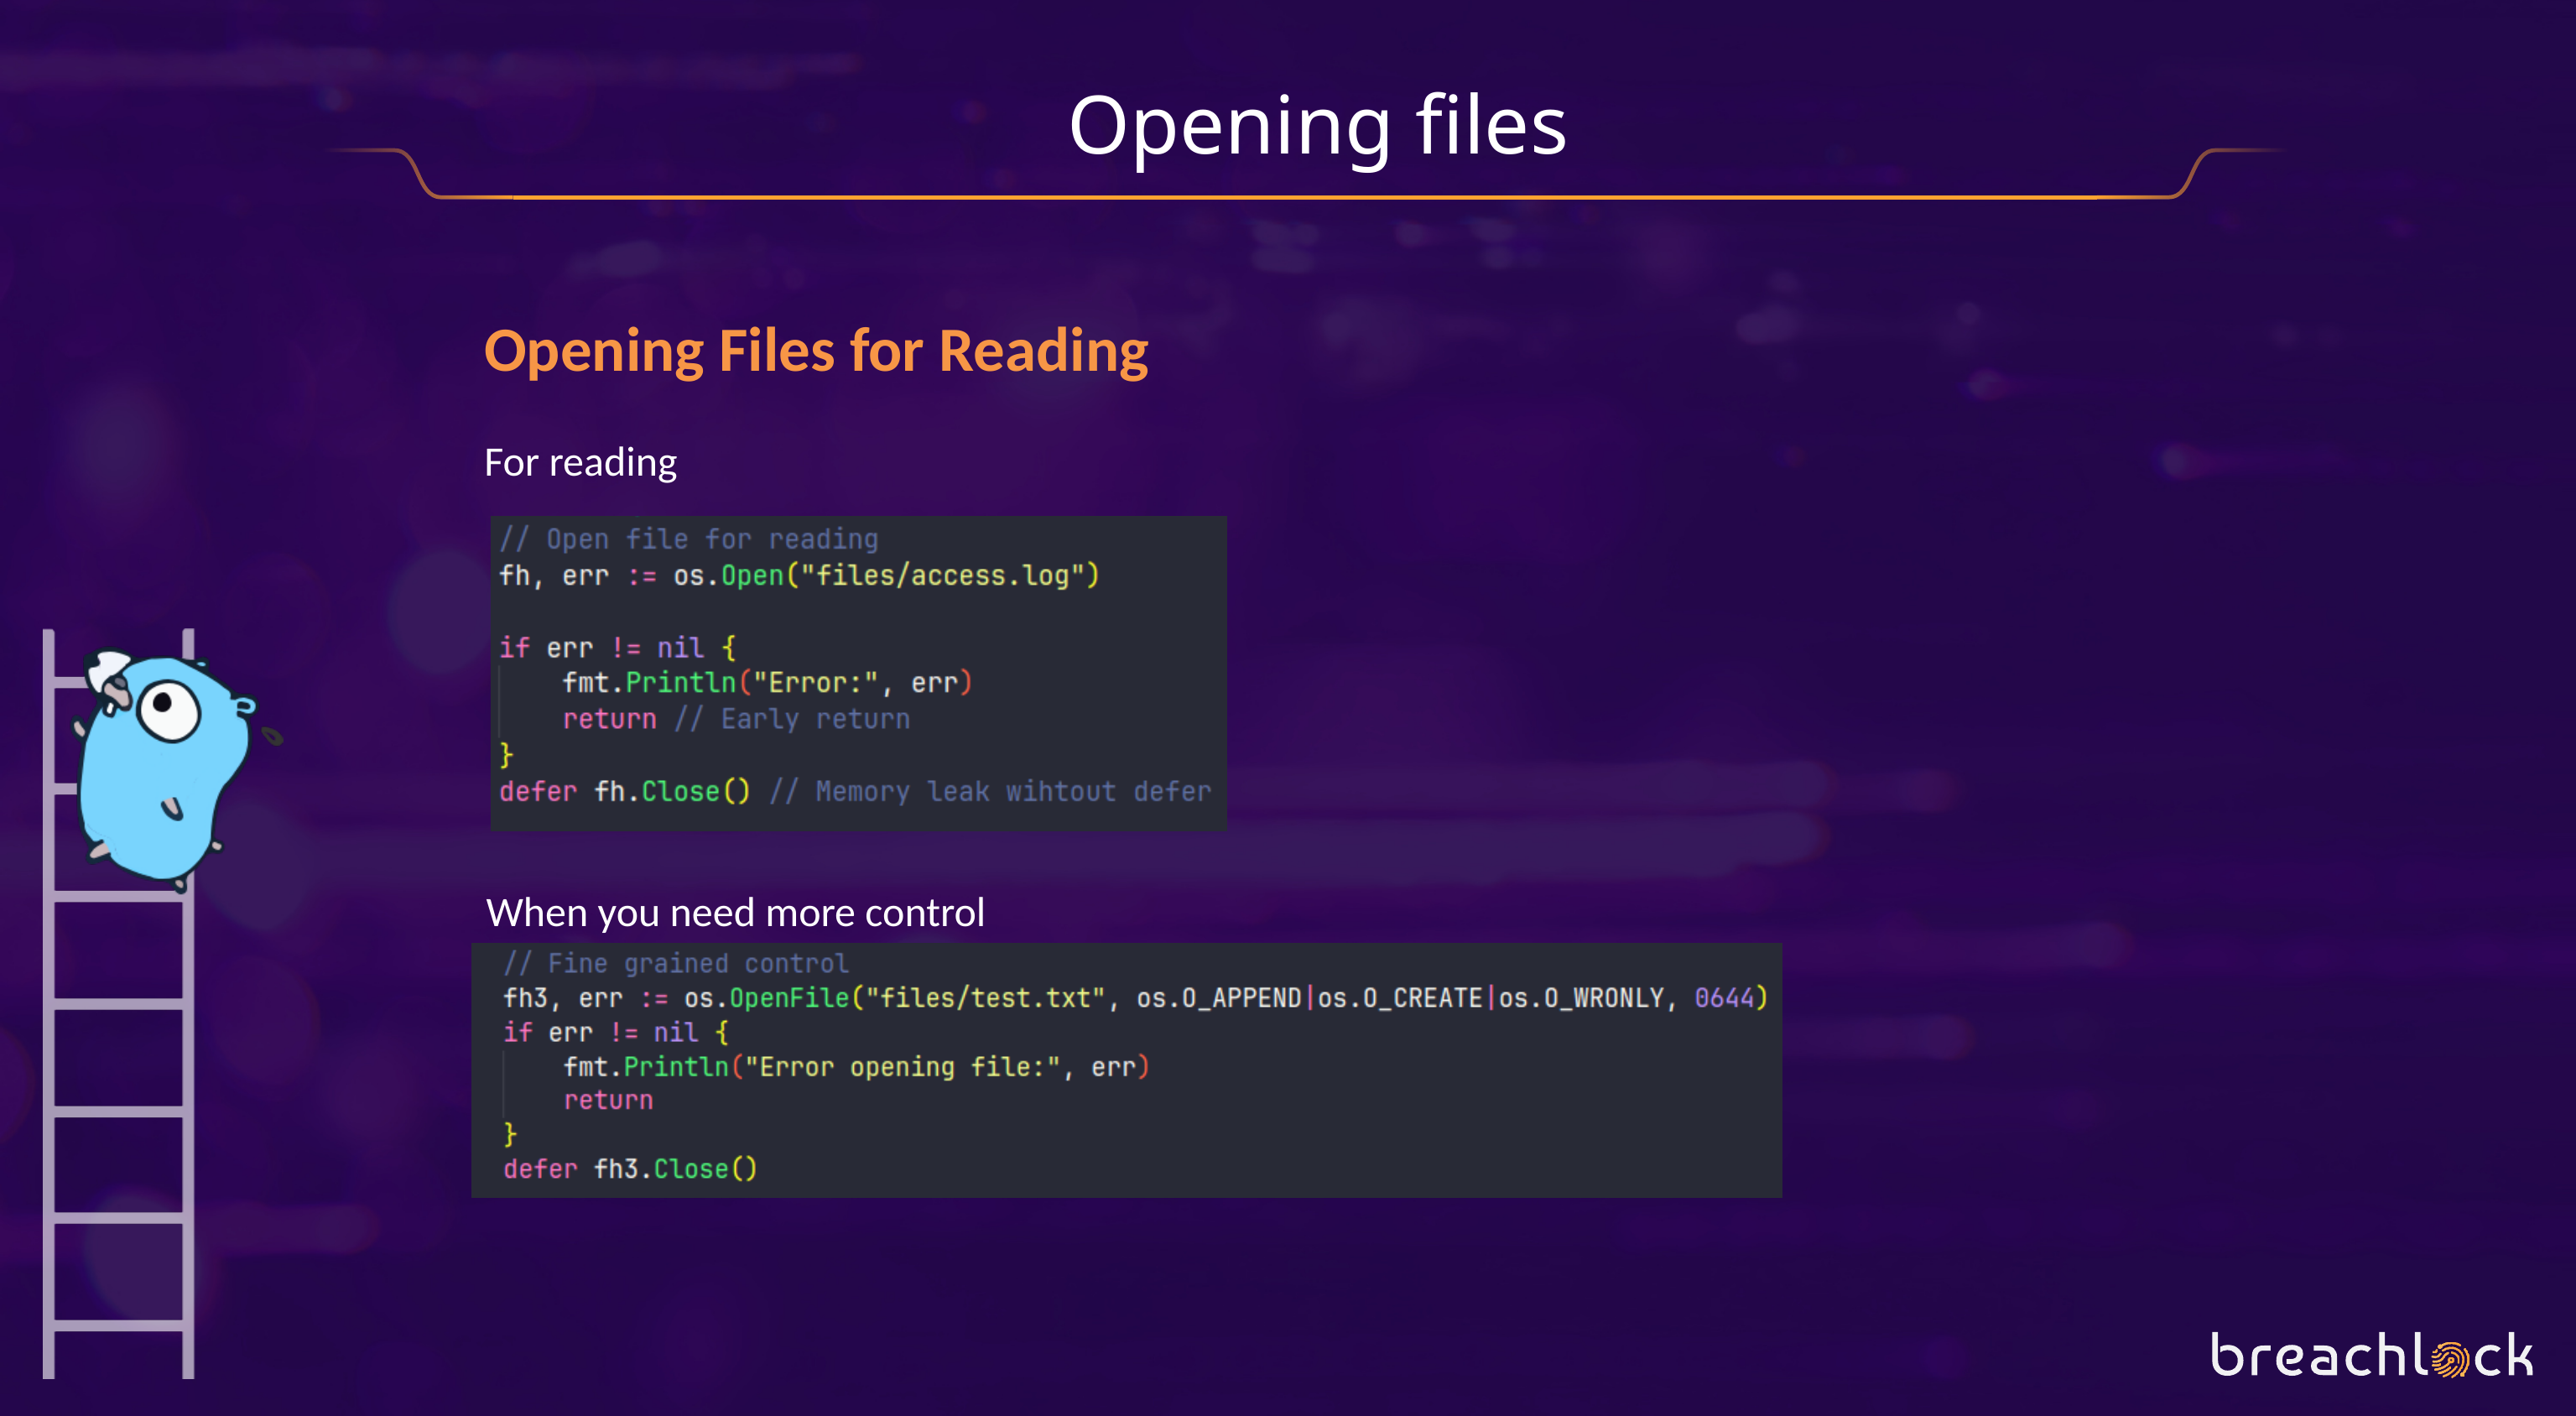

Opening files
Opening Files for Reading
For reading
When you need more control